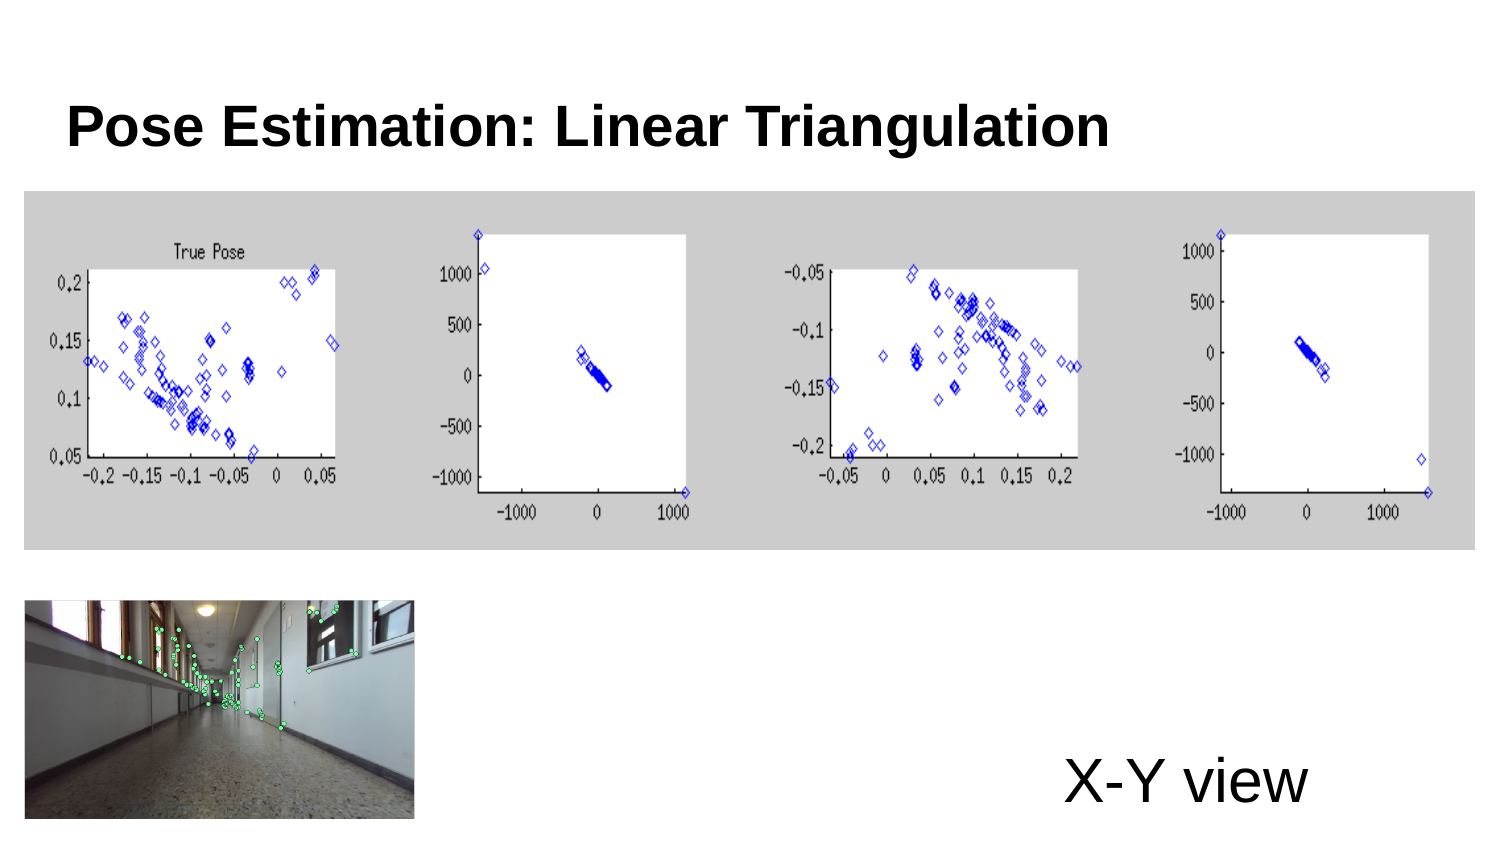

# Pose Estimation: Linear Triangulation
X-Y view